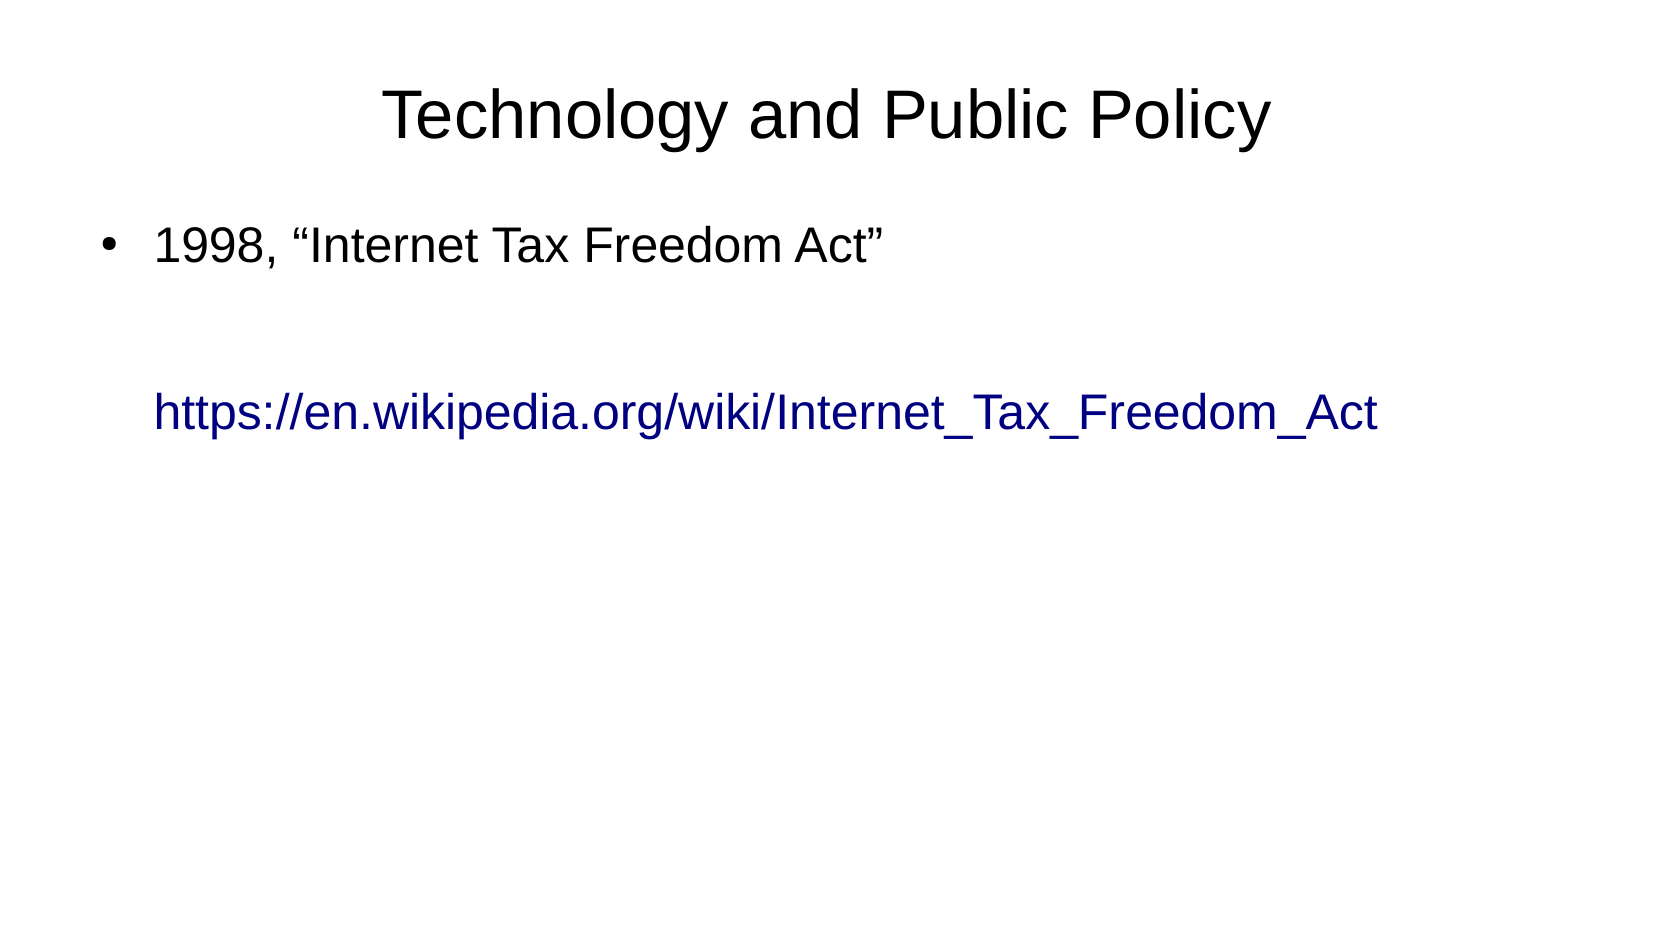

# Technology and Public Policy
1998, “Internet Tax Freedom Act”
https://en.wikipedia.org/wiki/Internet_Tax_Freedom_Act